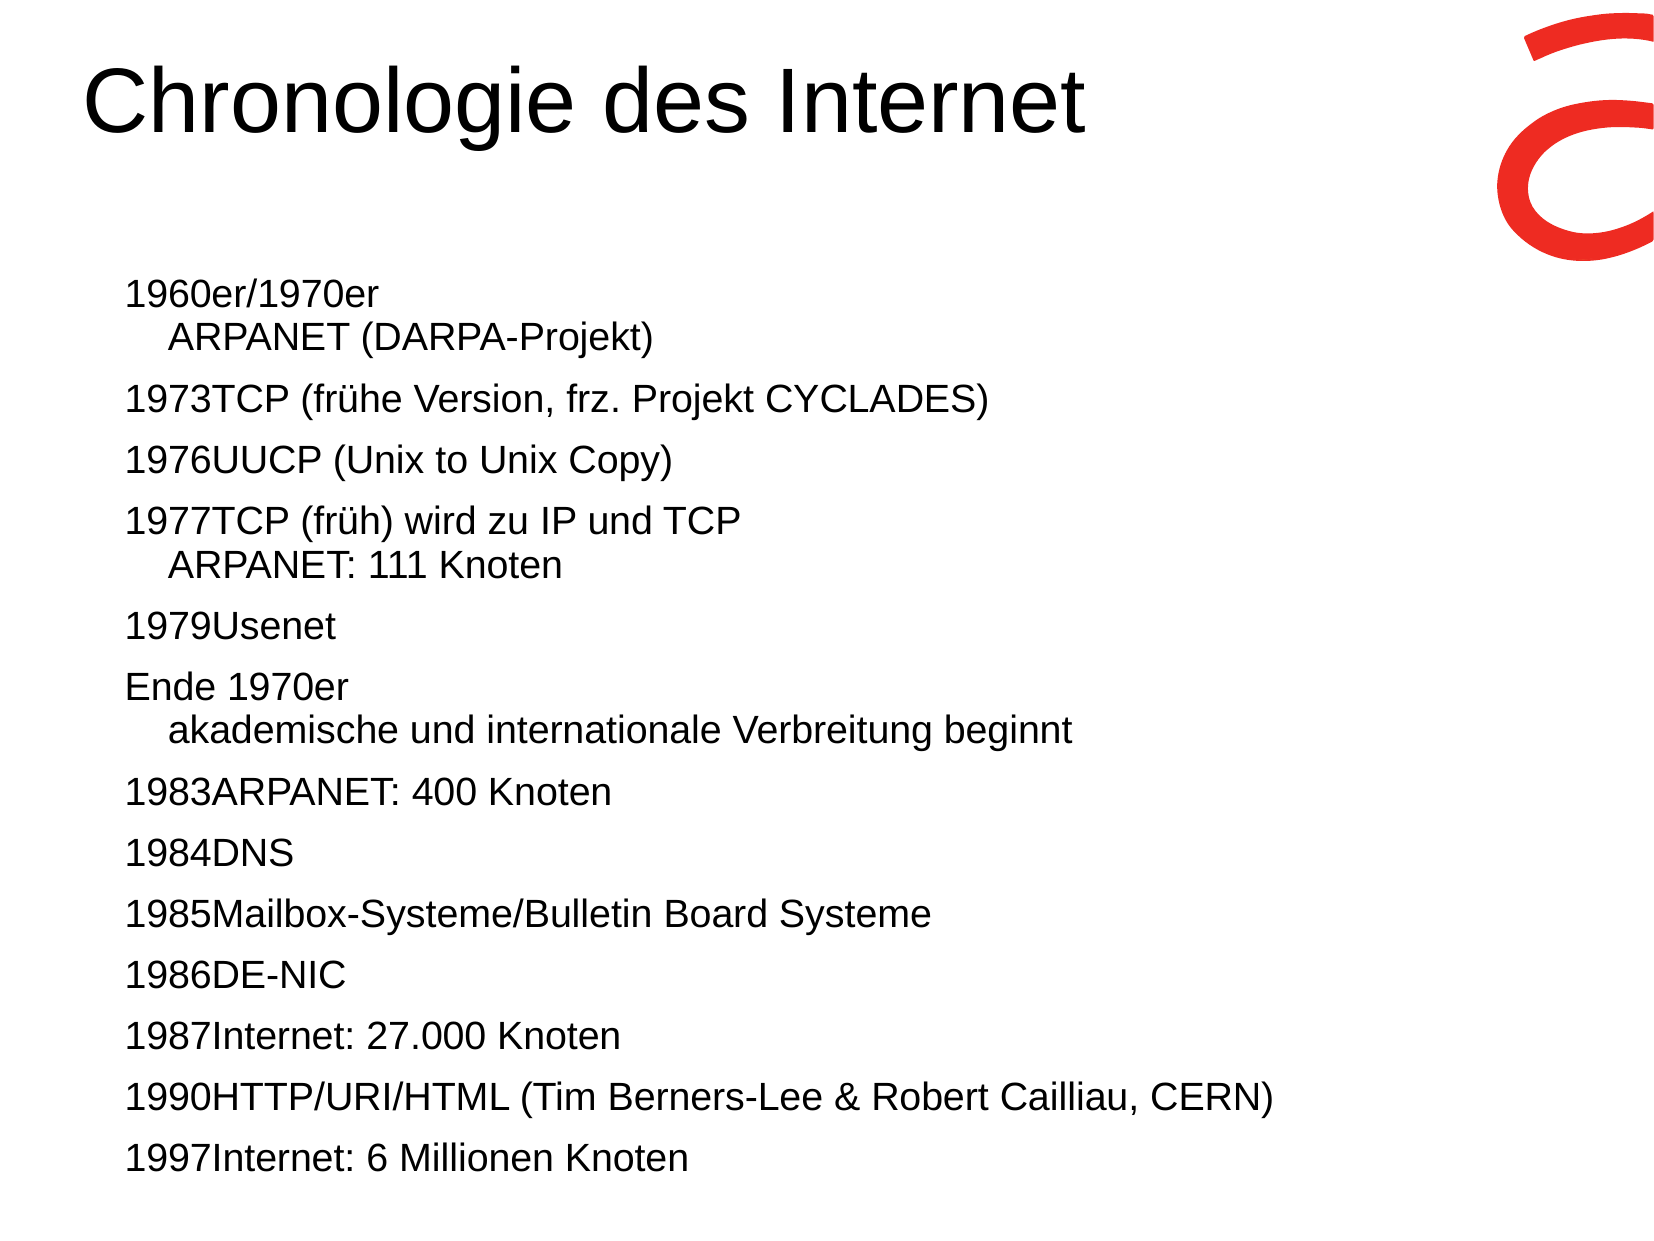

# Chronologie des Internet
1960er/1970er
			ARPANET (DARPA-Projekt)
1973	TCP (frühe Version, frz. Projekt CYCLADES)
1976	UUCP (Unix to Unix Copy)
1977	TCP (früh) wird zu IP und TCP
			ARPANET: 111 Knoten
1979	Usenet
Ende 1970er
			akademische und internationale Verbreitung beginnt
1983	ARPANET: 400 Knoten
1984	DNS
1985	Mailbox-Systeme/Bulletin Board Systeme
1986	DE-NIC
1987	Internet: 27.000 Knoten
1990	HTTP/URI/HTML (Tim Berners-Lee & Robert Cailliau, CERN)
1997	Internet: 6 Millionen Knoten